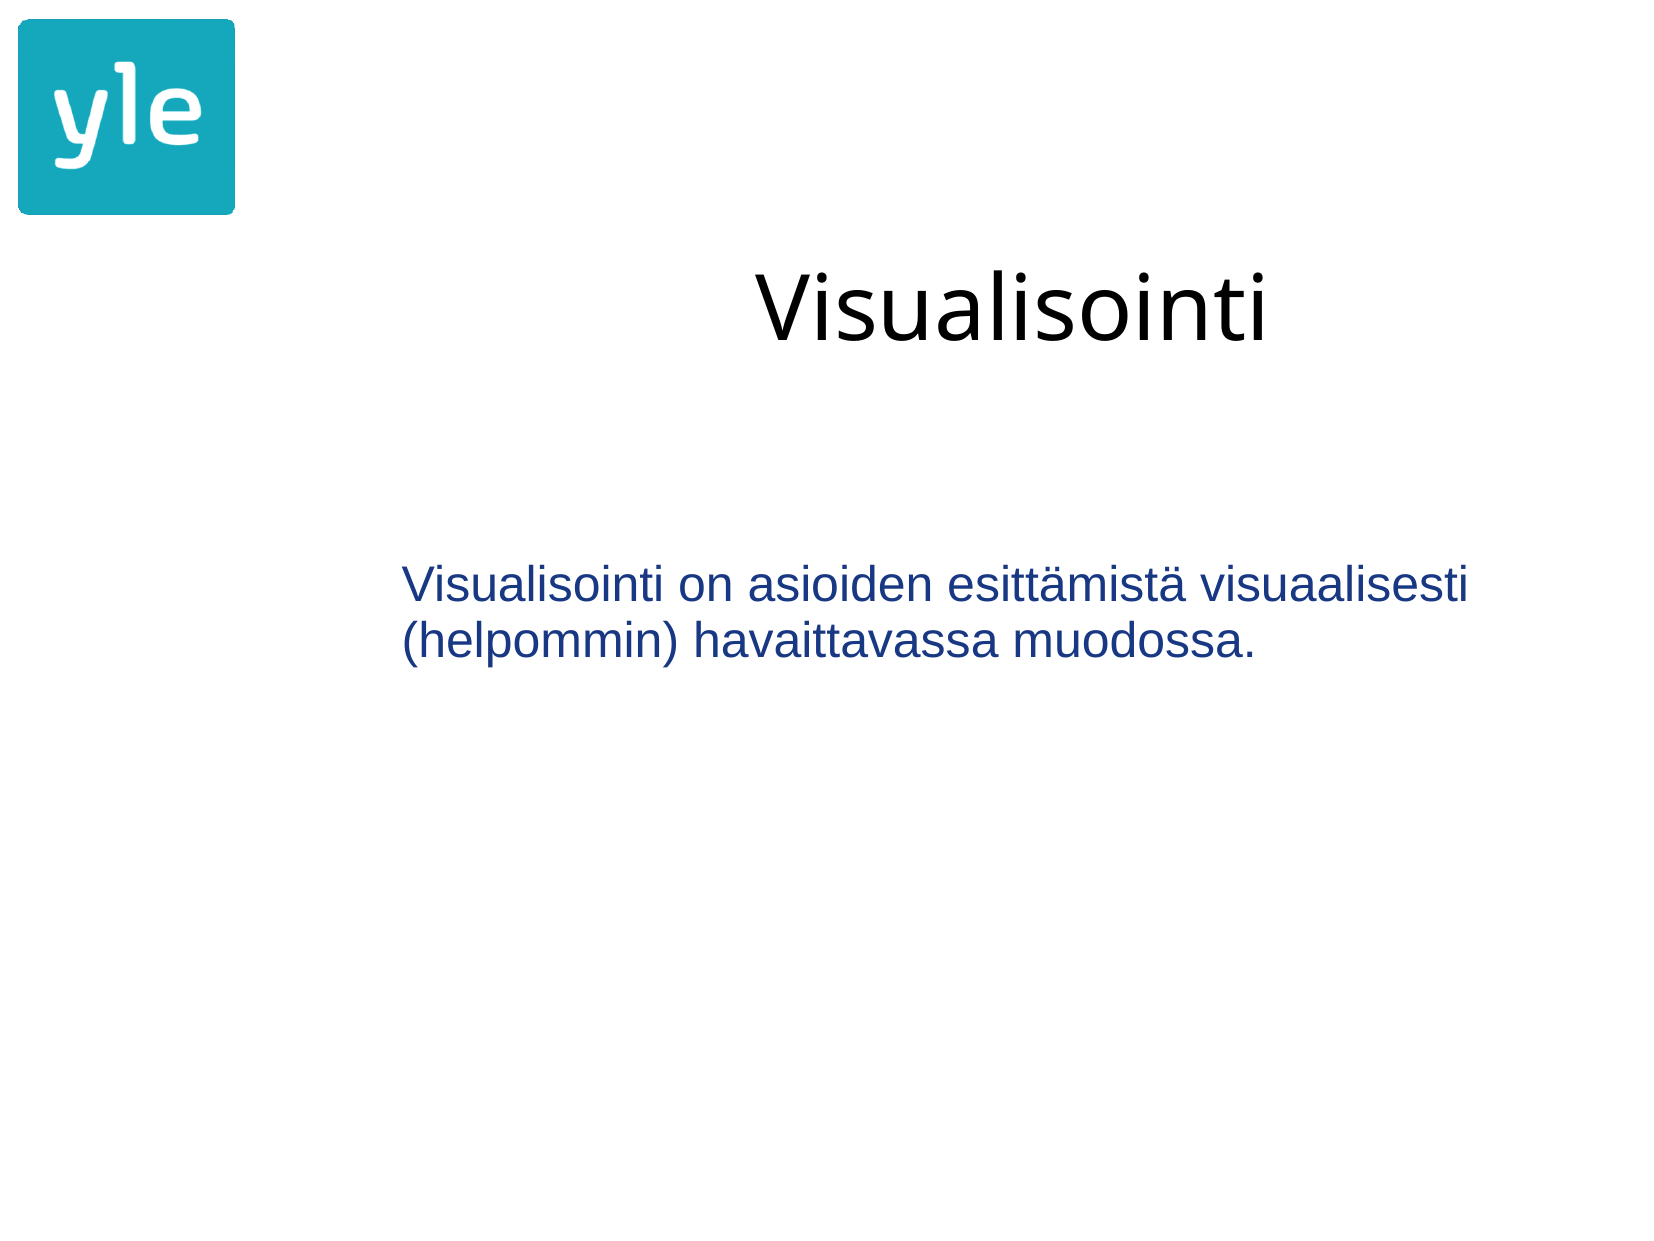

# Visualisointi
Visualisointi on asioiden esittämistä visuaalisesti (helpommin) havaittavassa muodossa.